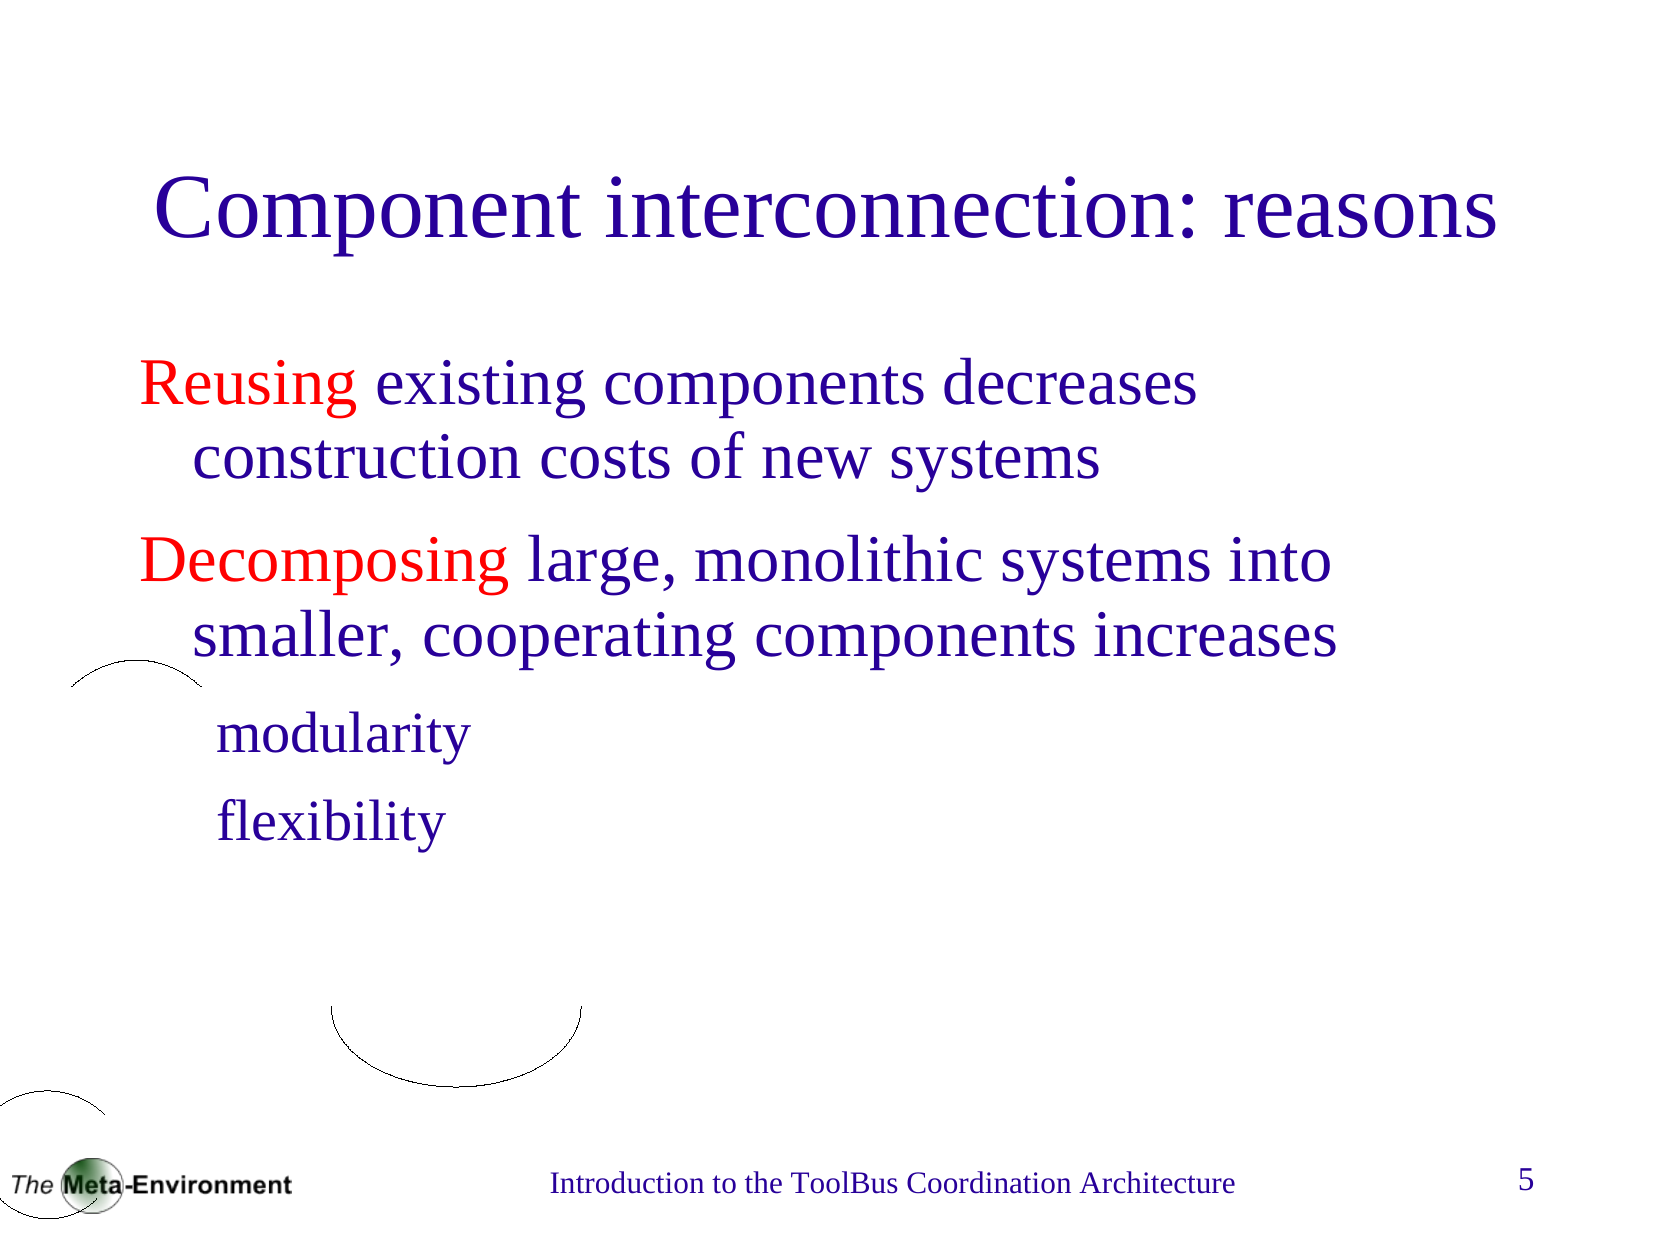

# Component interconnection: reasons
Reusing existing components decreases construction costs of new systems
Decomposing large, monolithic systems into smaller, cooperating components increases
modularity
flexibility